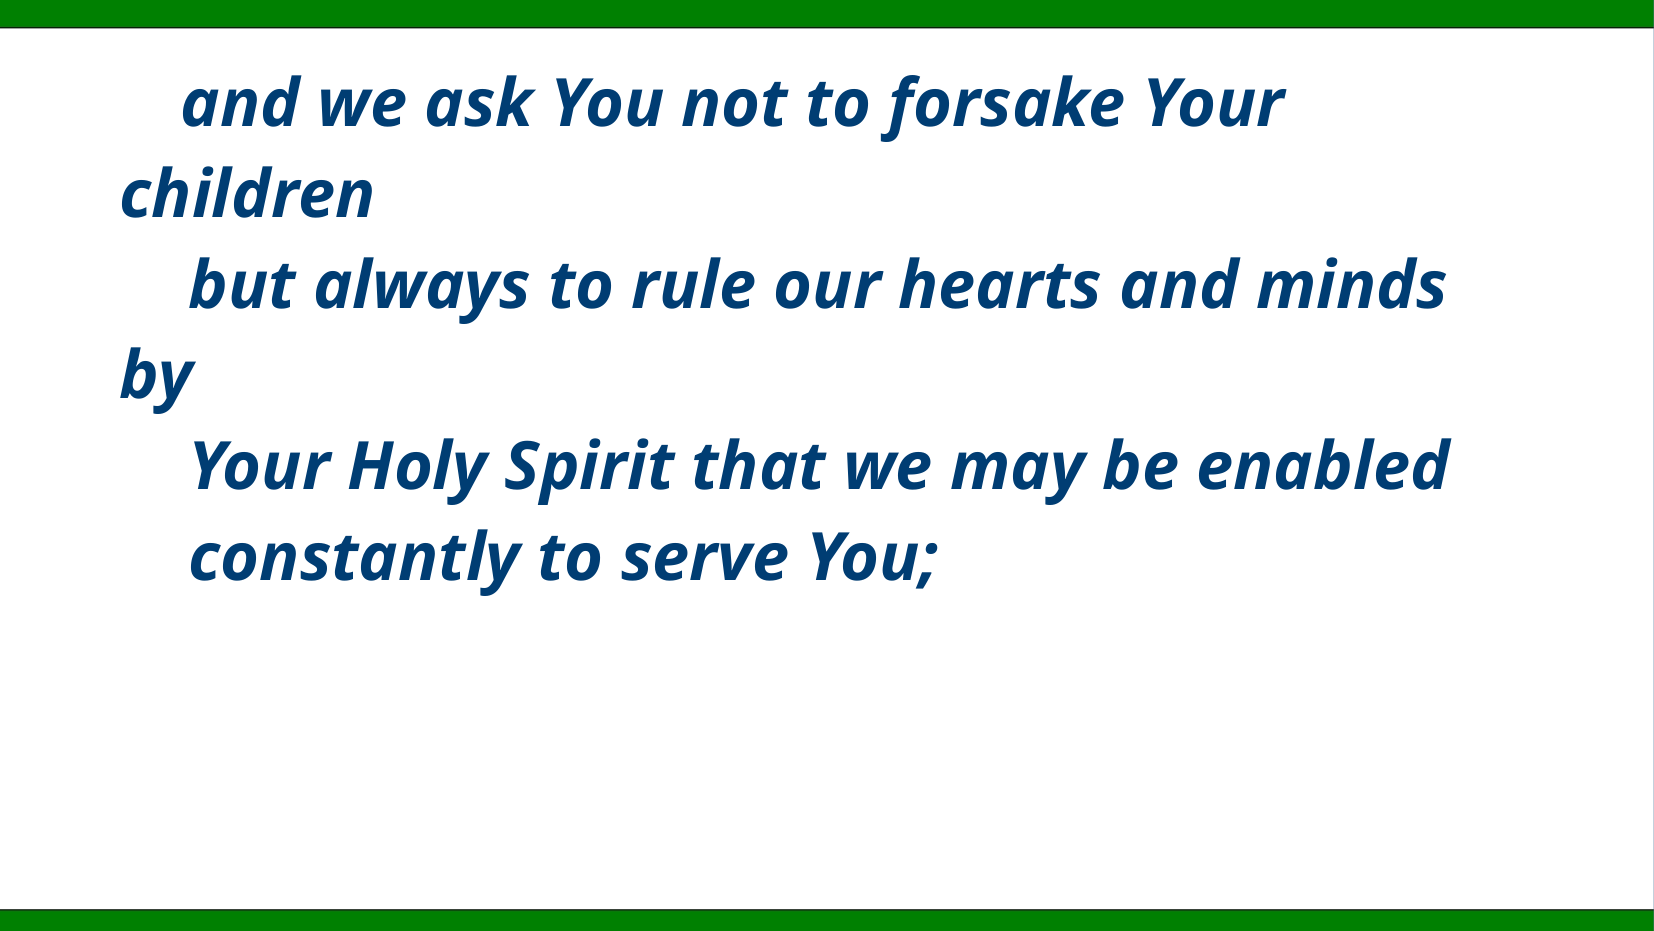

and we ask You not to forsake Your children
 but always to rule our hearts and minds by
 Your Holy Spirit that we may be enabled
 constantly to serve You;